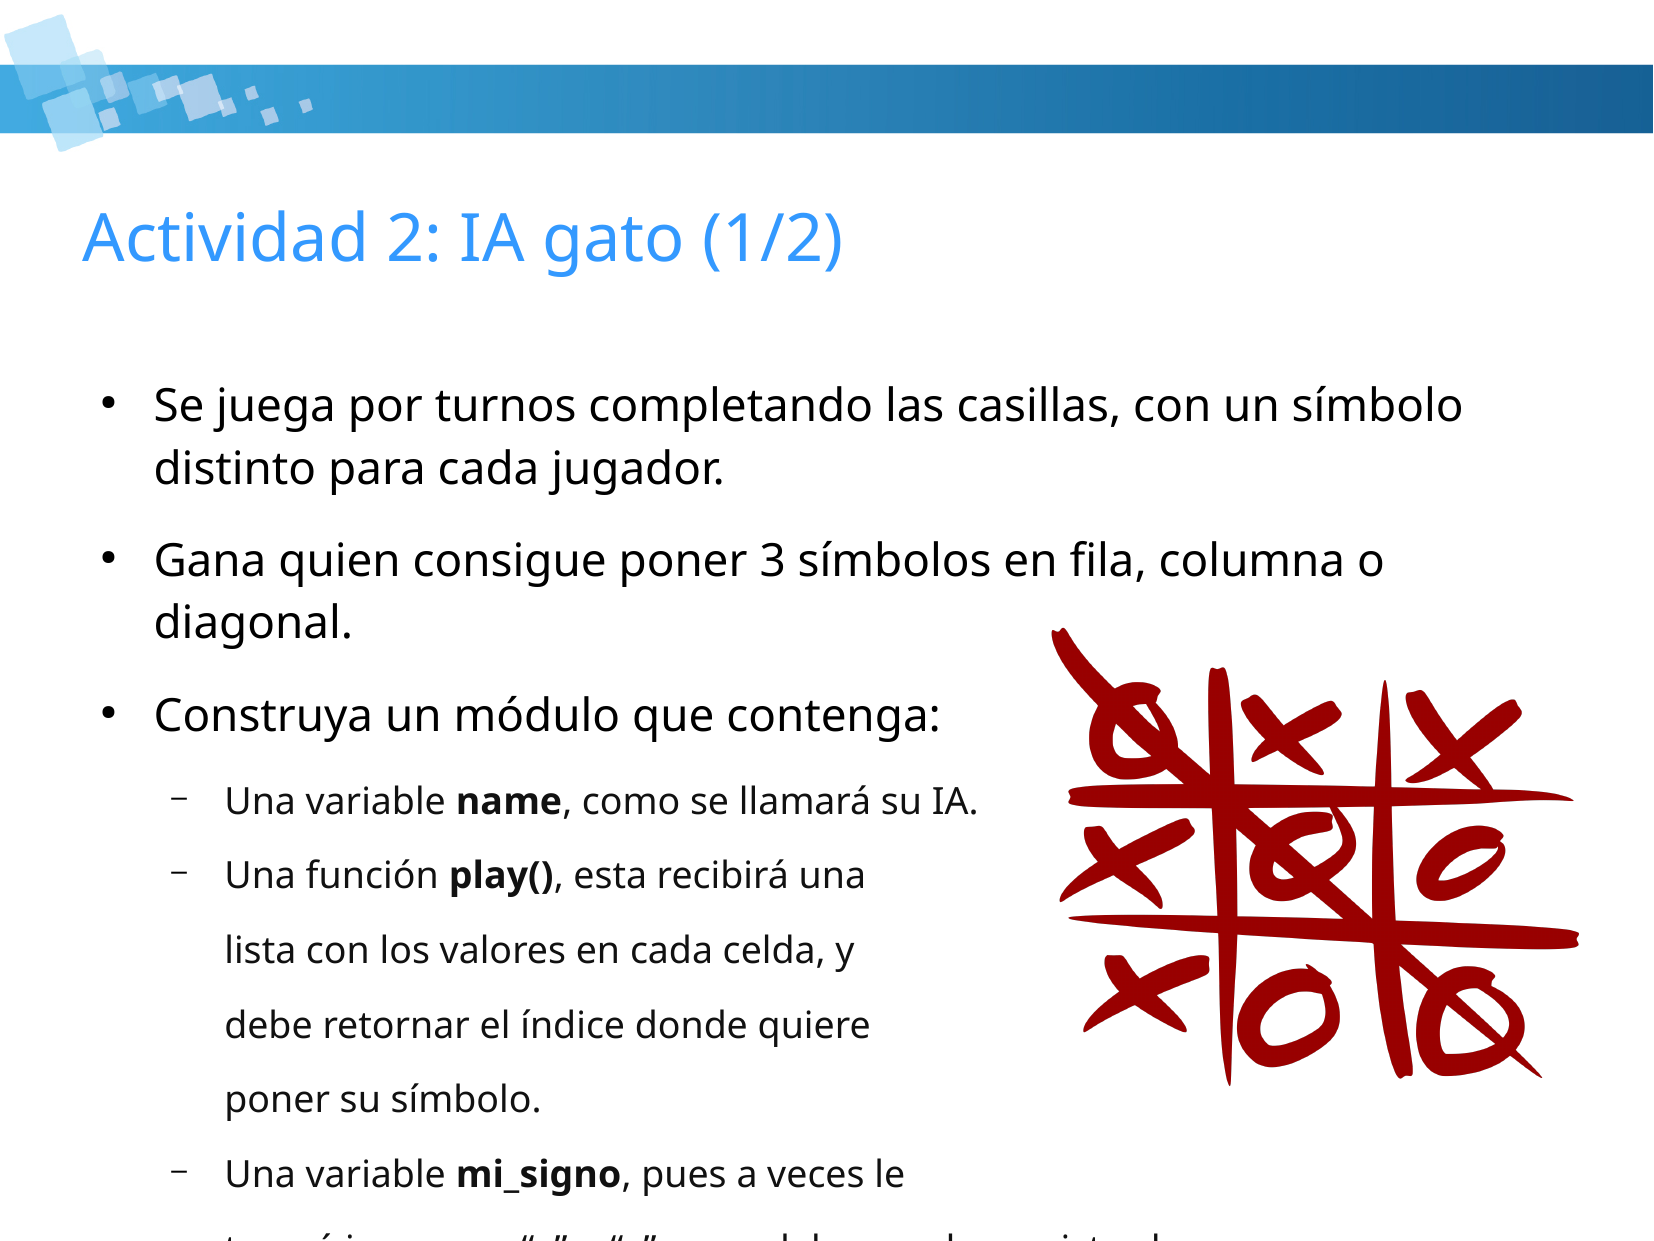

# Actividad 2: IA gato (1/2)
Se juega por turnos completando las casillas, con un símbolo distinto para cada jugador.
Gana quien consigue poner 3 símbolos en fila, columna o diagonal.
Construya un módulo que contenga:
Una variable name, como se llamará su IA.
Una función play(), esta recibirá una
lista con los valores en cada celda, y
debe retornar el índice donde quiere
poner su símbolo.
Una variable mi_signo, pues a veces le
tocará jugar con “x” o “o” y eso debe quedar registrado.